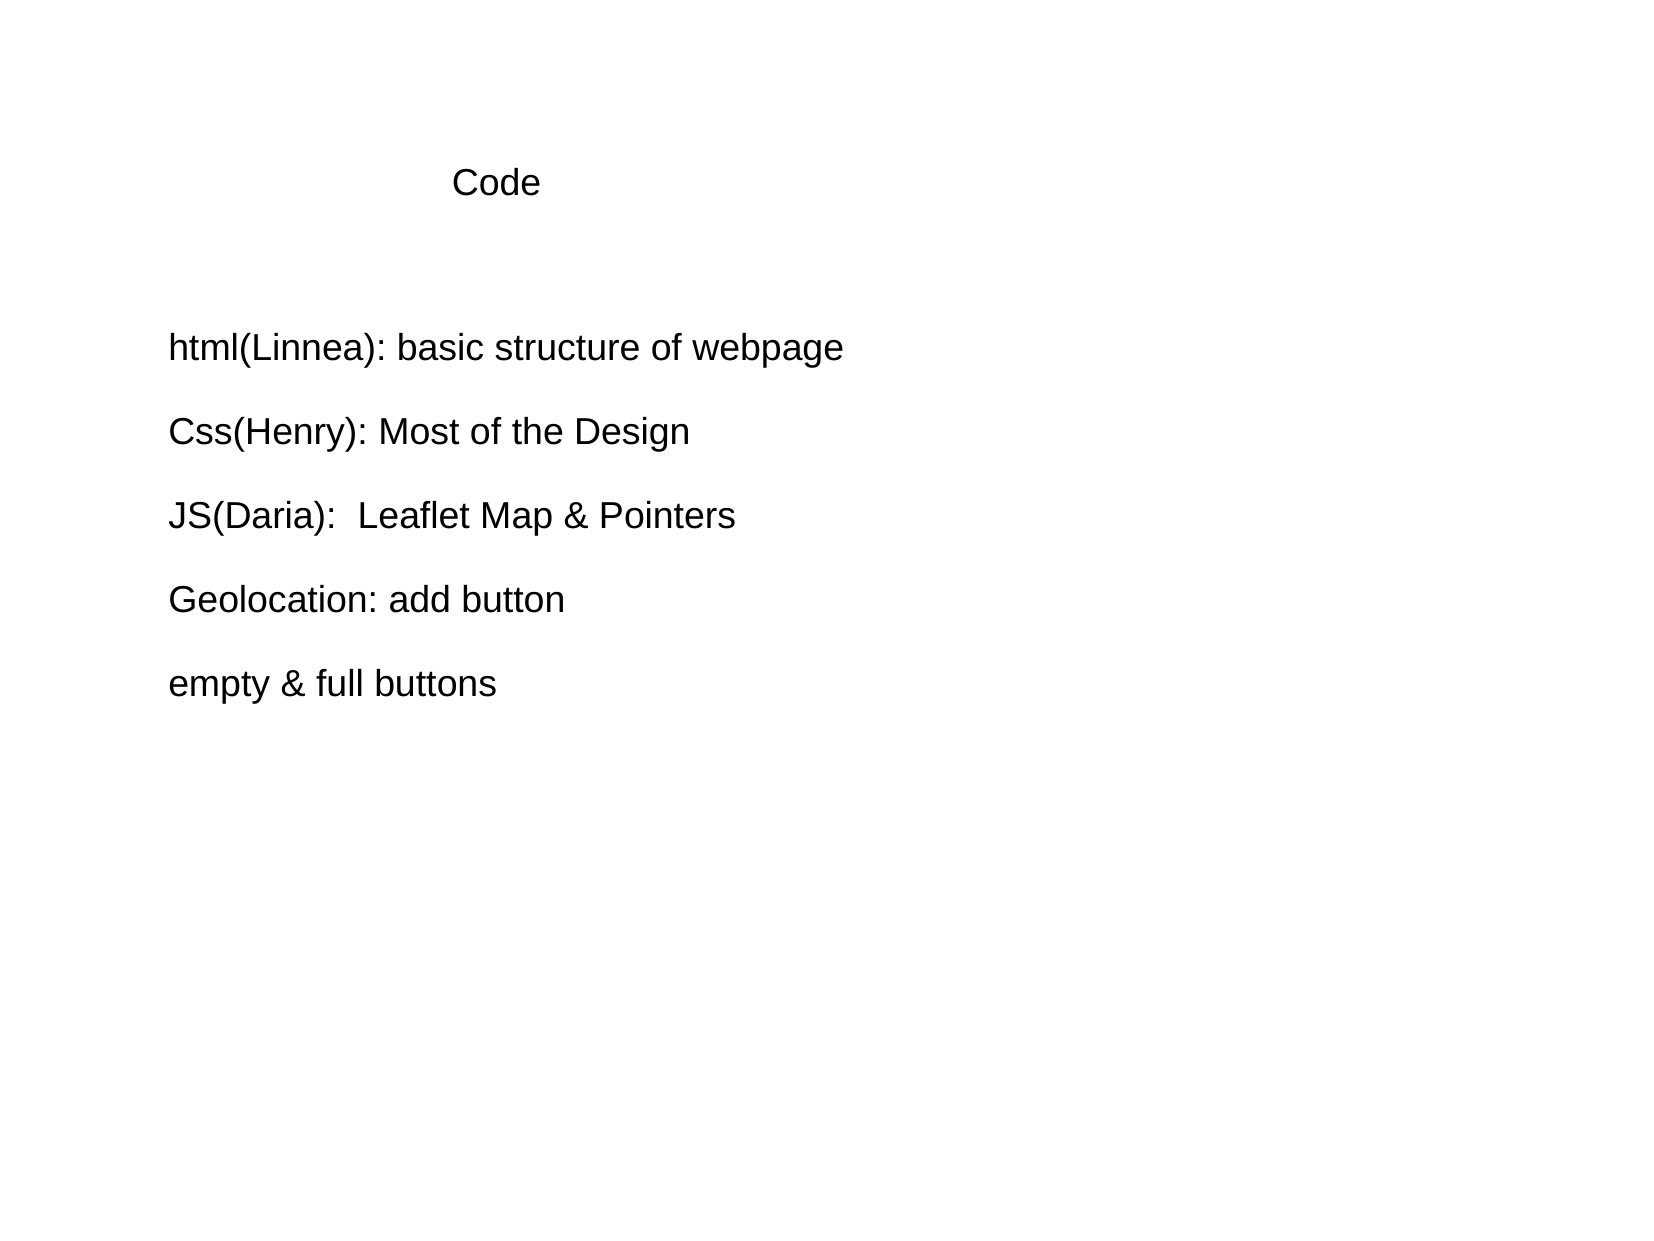

Code
html(Linnea): basic structure of webpage
Css(Henry): Most of the Design
JS(Daria): Leaflet Map & Pointers
Geolocation: add button
empty & full buttons